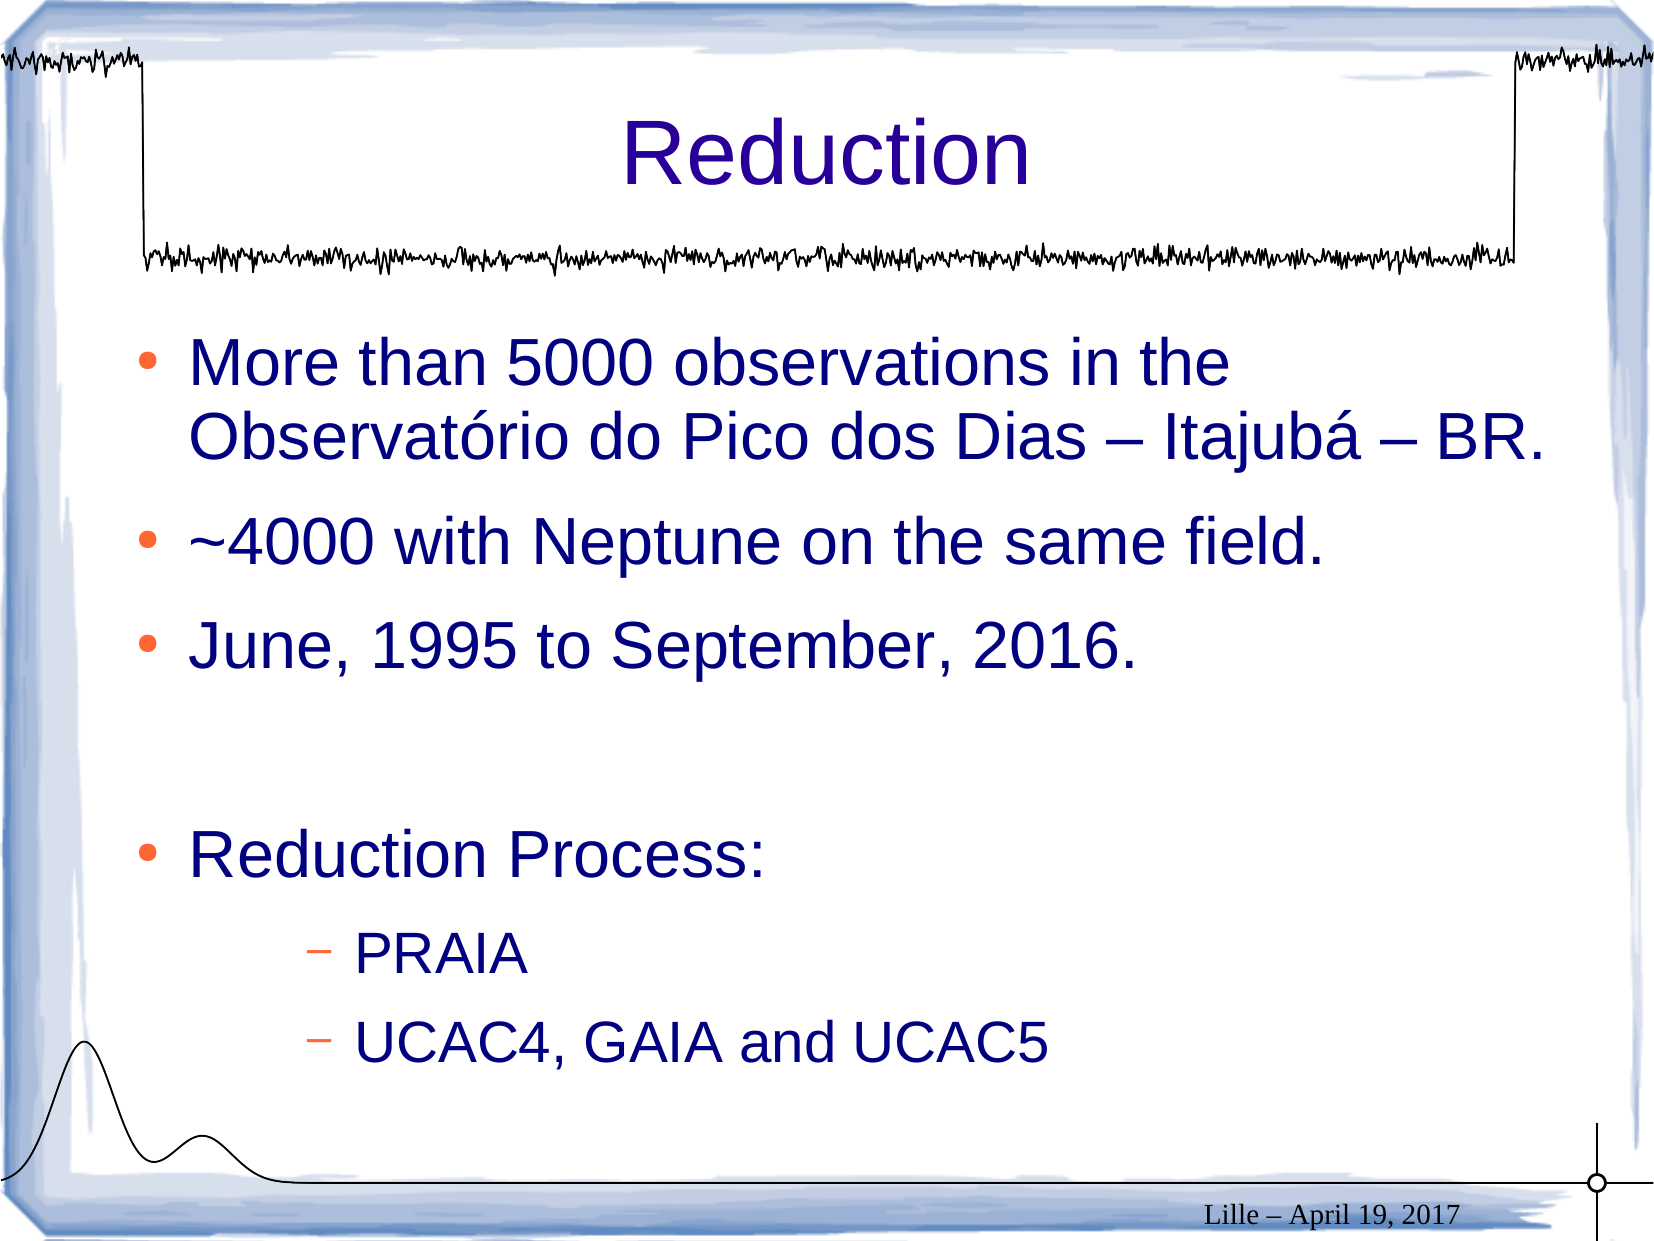

# Reduction
More than 5000 observations in the Observatório do Pico dos Dias – Itajubá – BR.
~4000 with Neptune on the same field.
June, 1995 to September, 2016.
Reduction Process:
PRAIA
UCAC4, GAIA and UCAC5